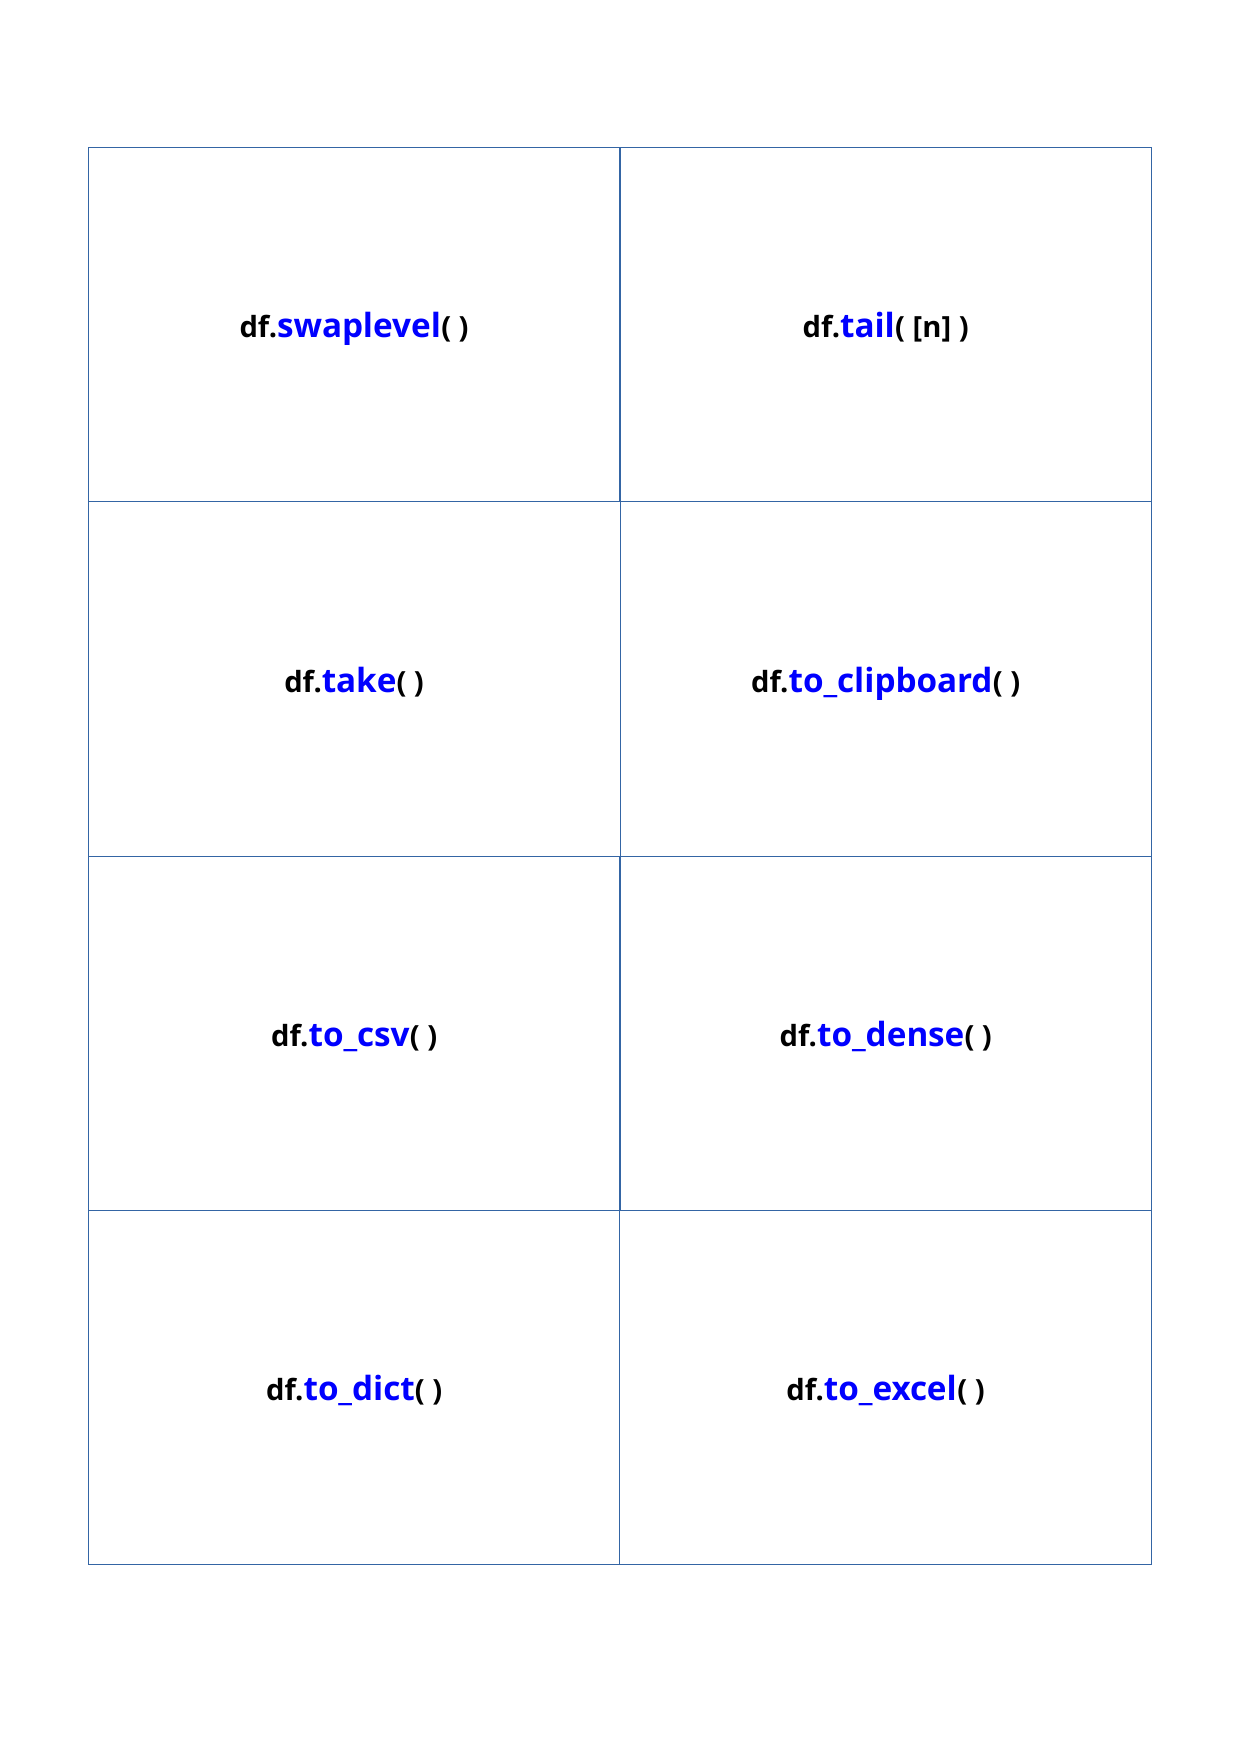

df.swaplevel( )
df.tail( [n] )
df.take( )
df.to_clipboard( )
df.to_csv( )
df.to_dense( )
df.to_dict( )
df.to_excel( )